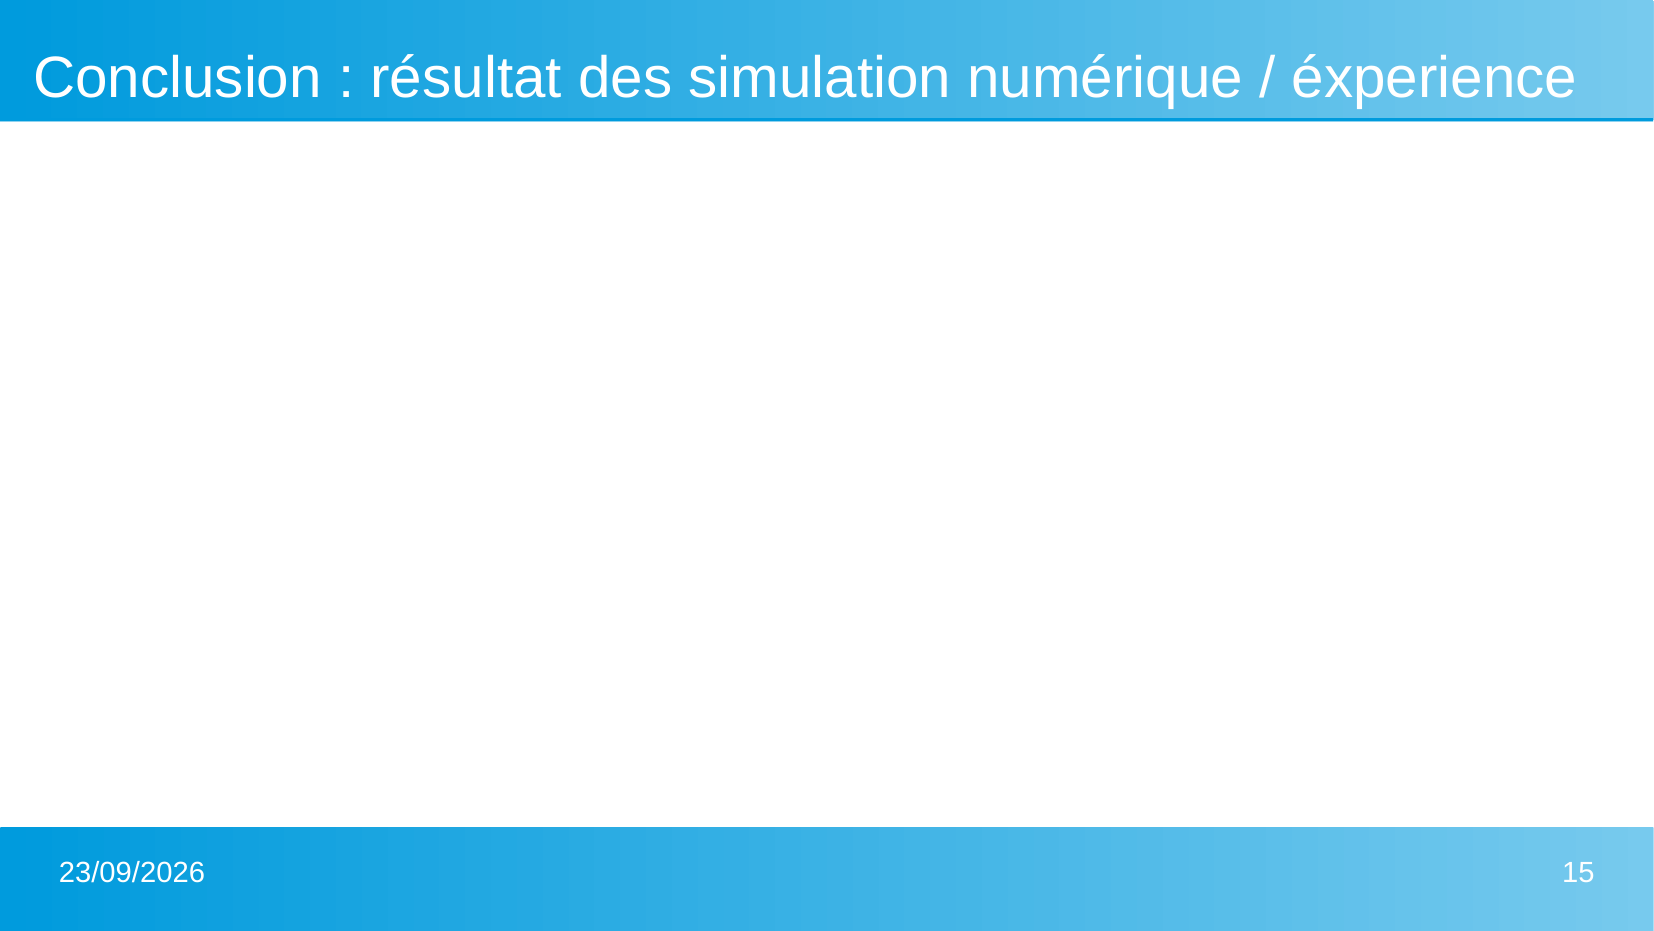

# Conclusion : résultat des simulation numérique / éxperience
15